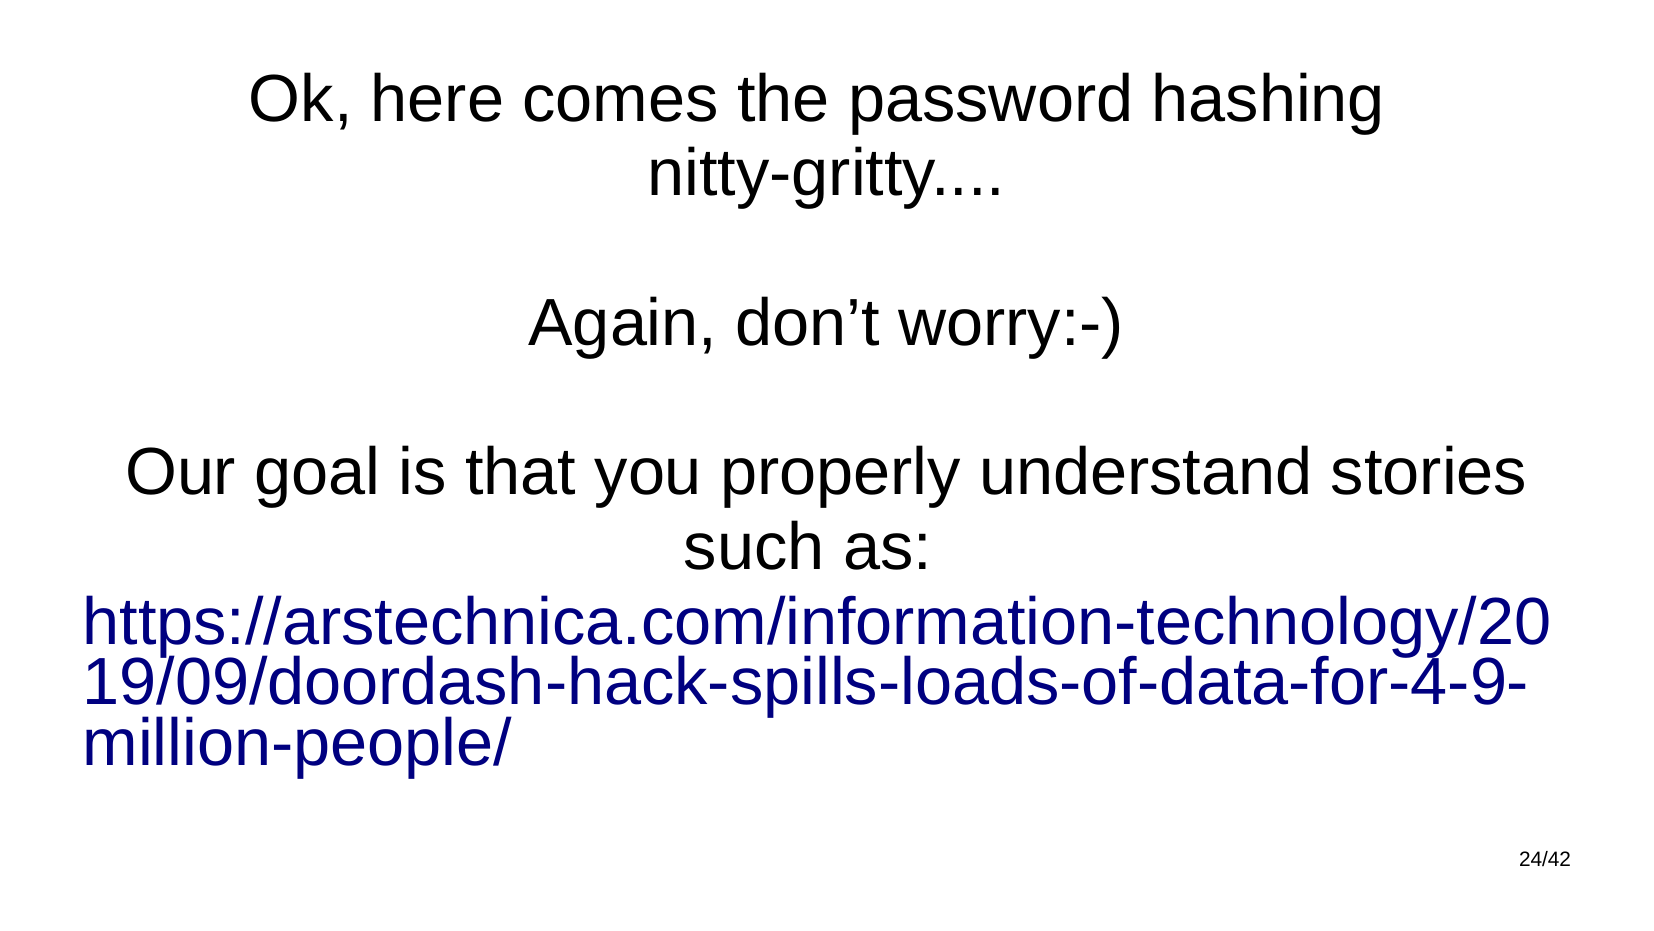

# Ok, here comes the password hashing nitty-gritty....
Again, don’t worry:-)
Our goal is that you properly understand stories such as: https://arstechnica.com/information-technology/2019/09/doordash-hack-spills-loads-of-data-for-4-9-million-people/
24